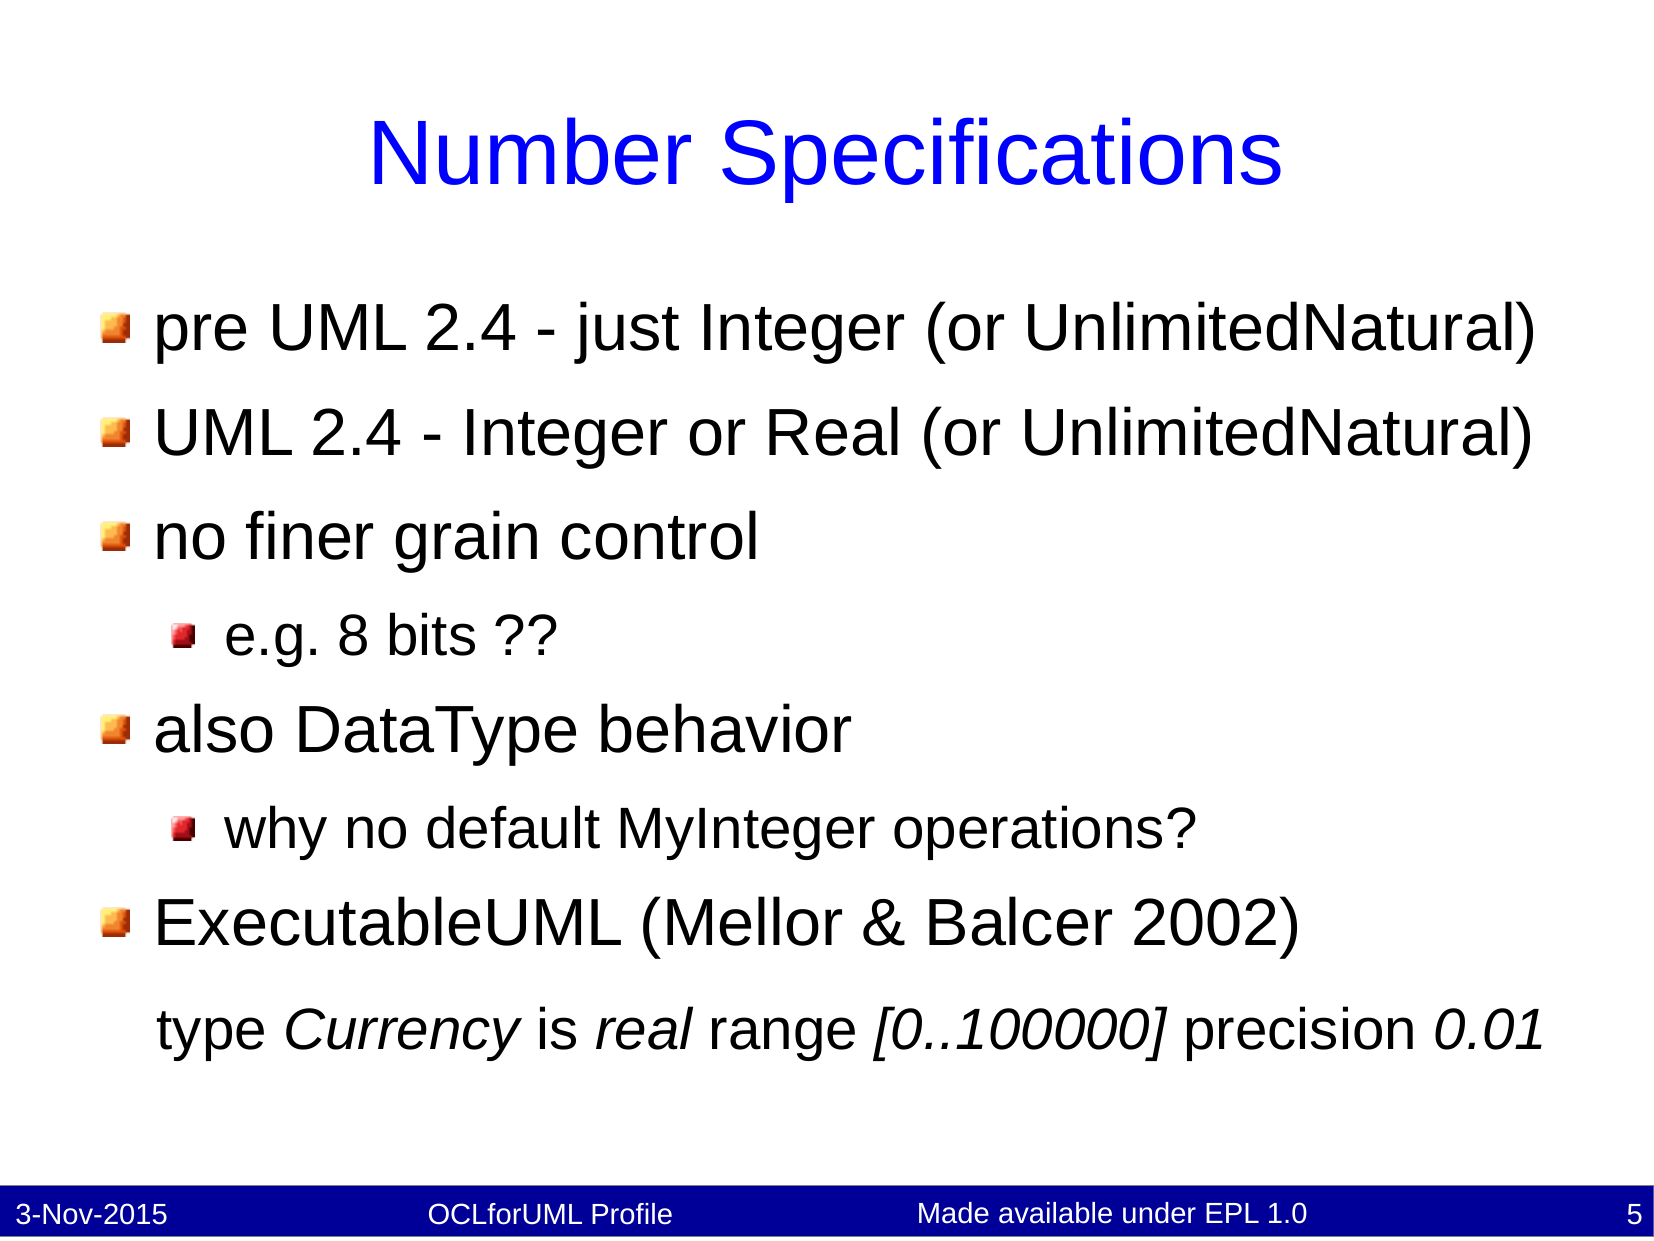

# Number Specifications
pre UML 2.4 - just Integer (or UnlimitedNatural)
UML 2.4 - Integer or Real (or UnlimitedNatural)
no finer grain control
e.g. 8 bits ??
also DataType behavior
why no default MyInteger operations?
ExecutableUML (Mellor & Balcer 2002)
 type Currency is real range [0..100000] precision 0.01
3-Nov-2015
OCLforUML Profile
5